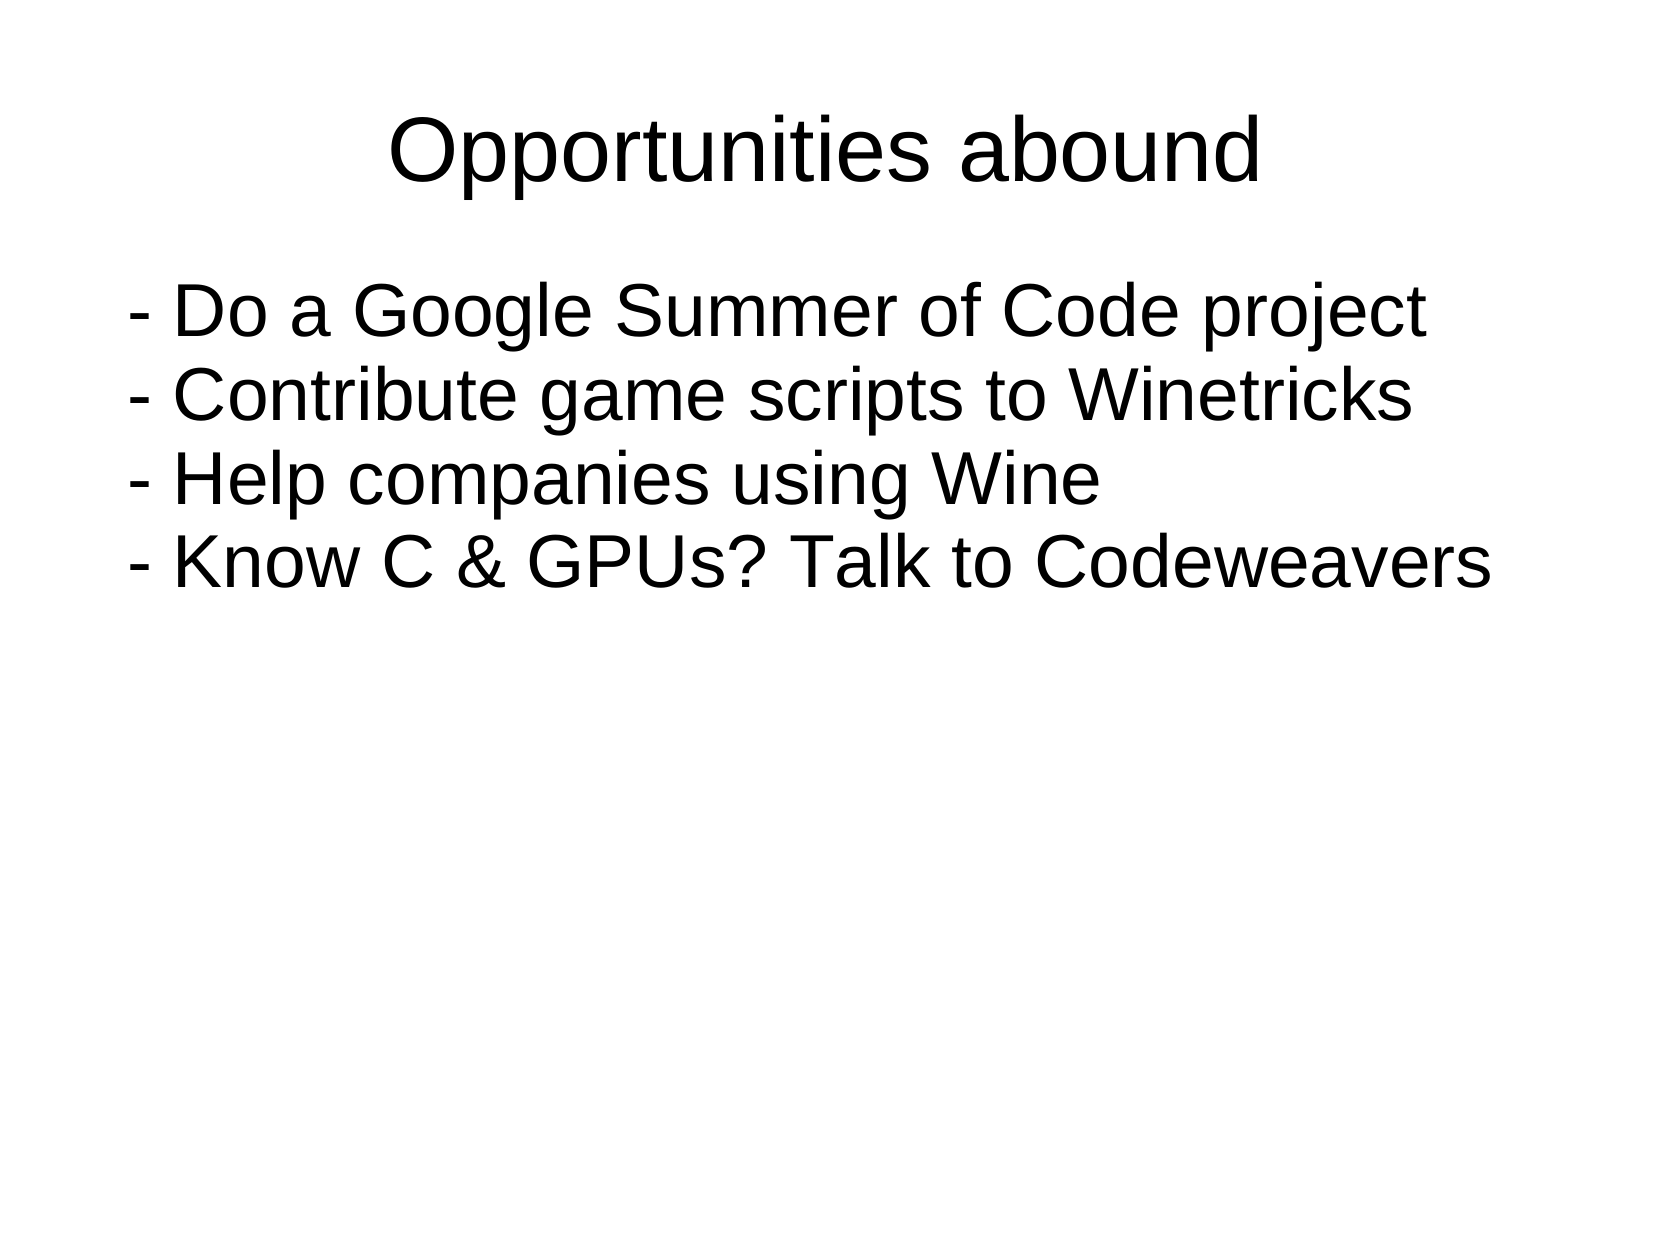

# Opportunities abound
- Do a Google Summer of Code project
- Contribute game scripts to Winetricks
- Help companies using Wine
- Know C & GPUs? Talk to Codeweavers